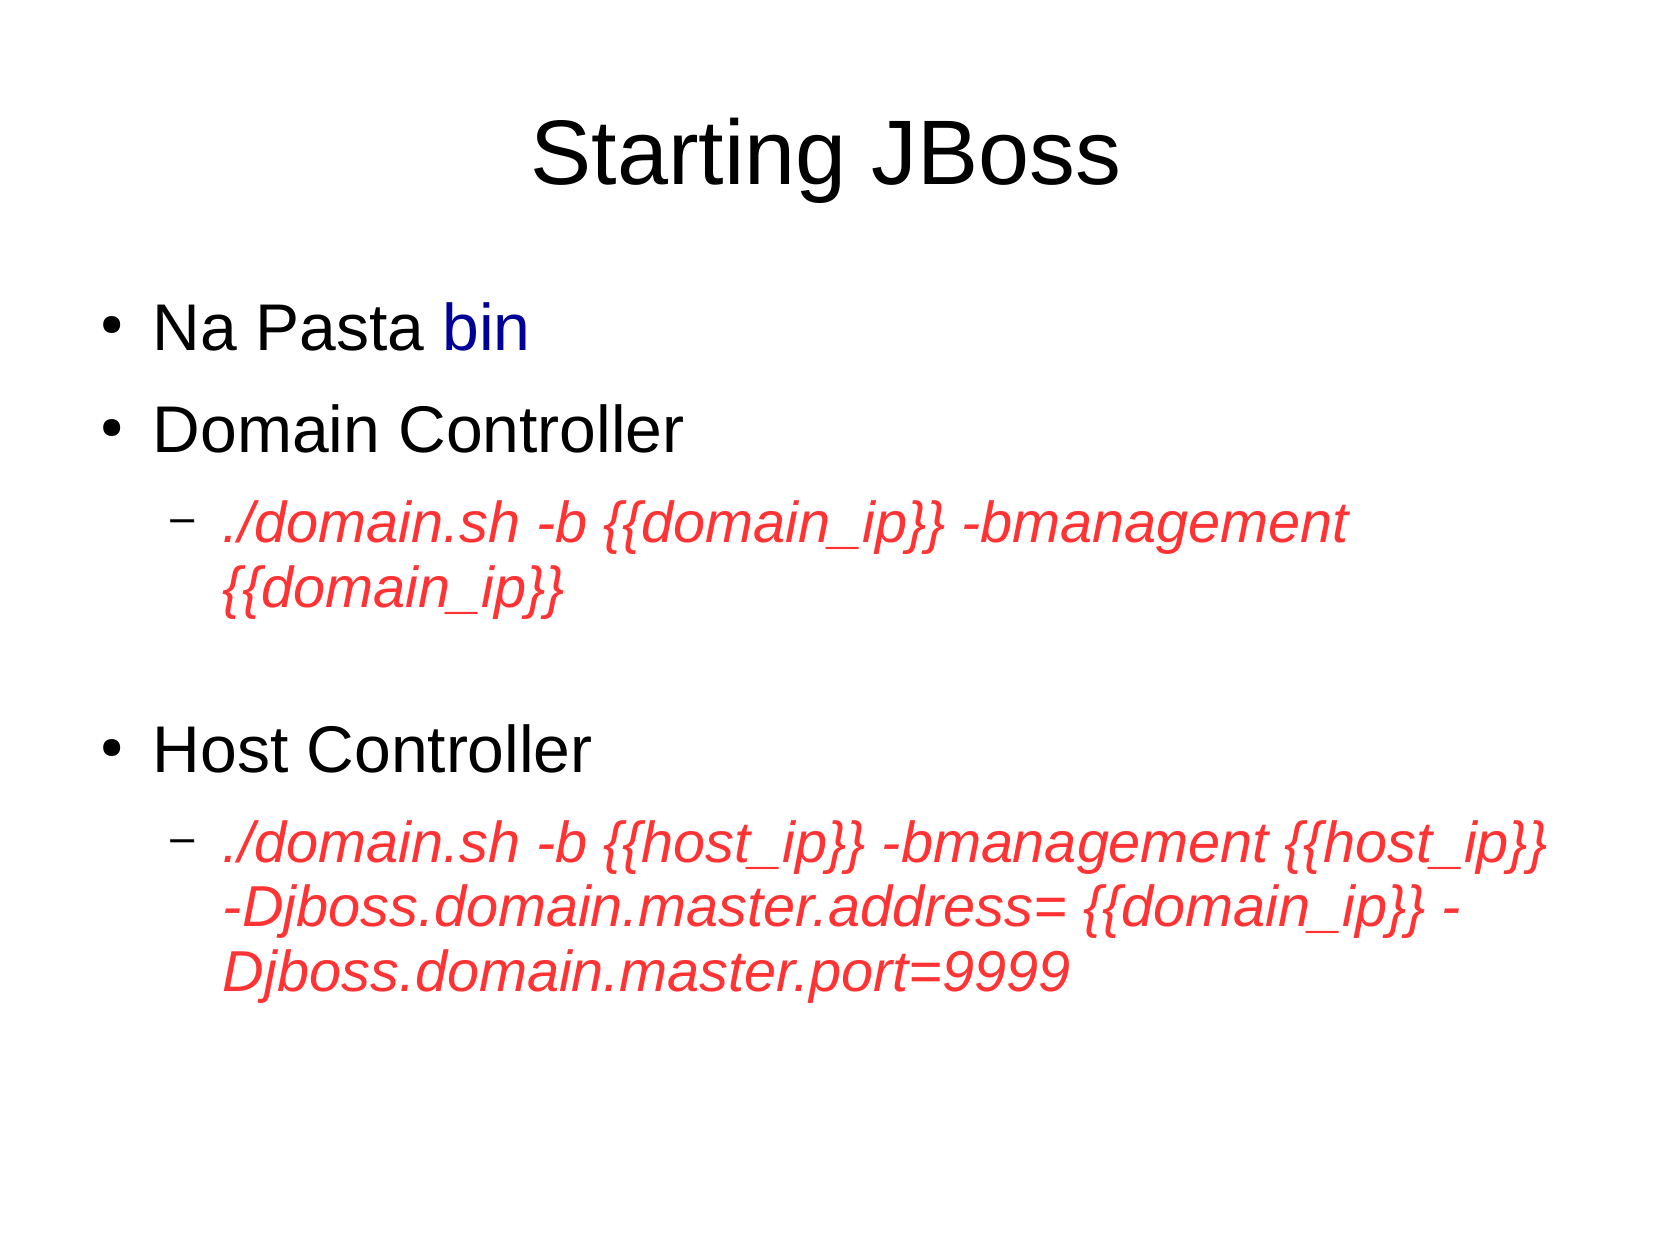

# Starting JBoss
Na Pasta bin
Domain Controller
./domain.sh -b {{domain_ip}} -bmanagement {{domain_ip}}
Host Controller
./domain.sh -b {{host_ip}} -bmanagement {{host_ip}} -Djboss.domain.master.address= {{domain_ip}} -Djboss.domain.master.port=9999